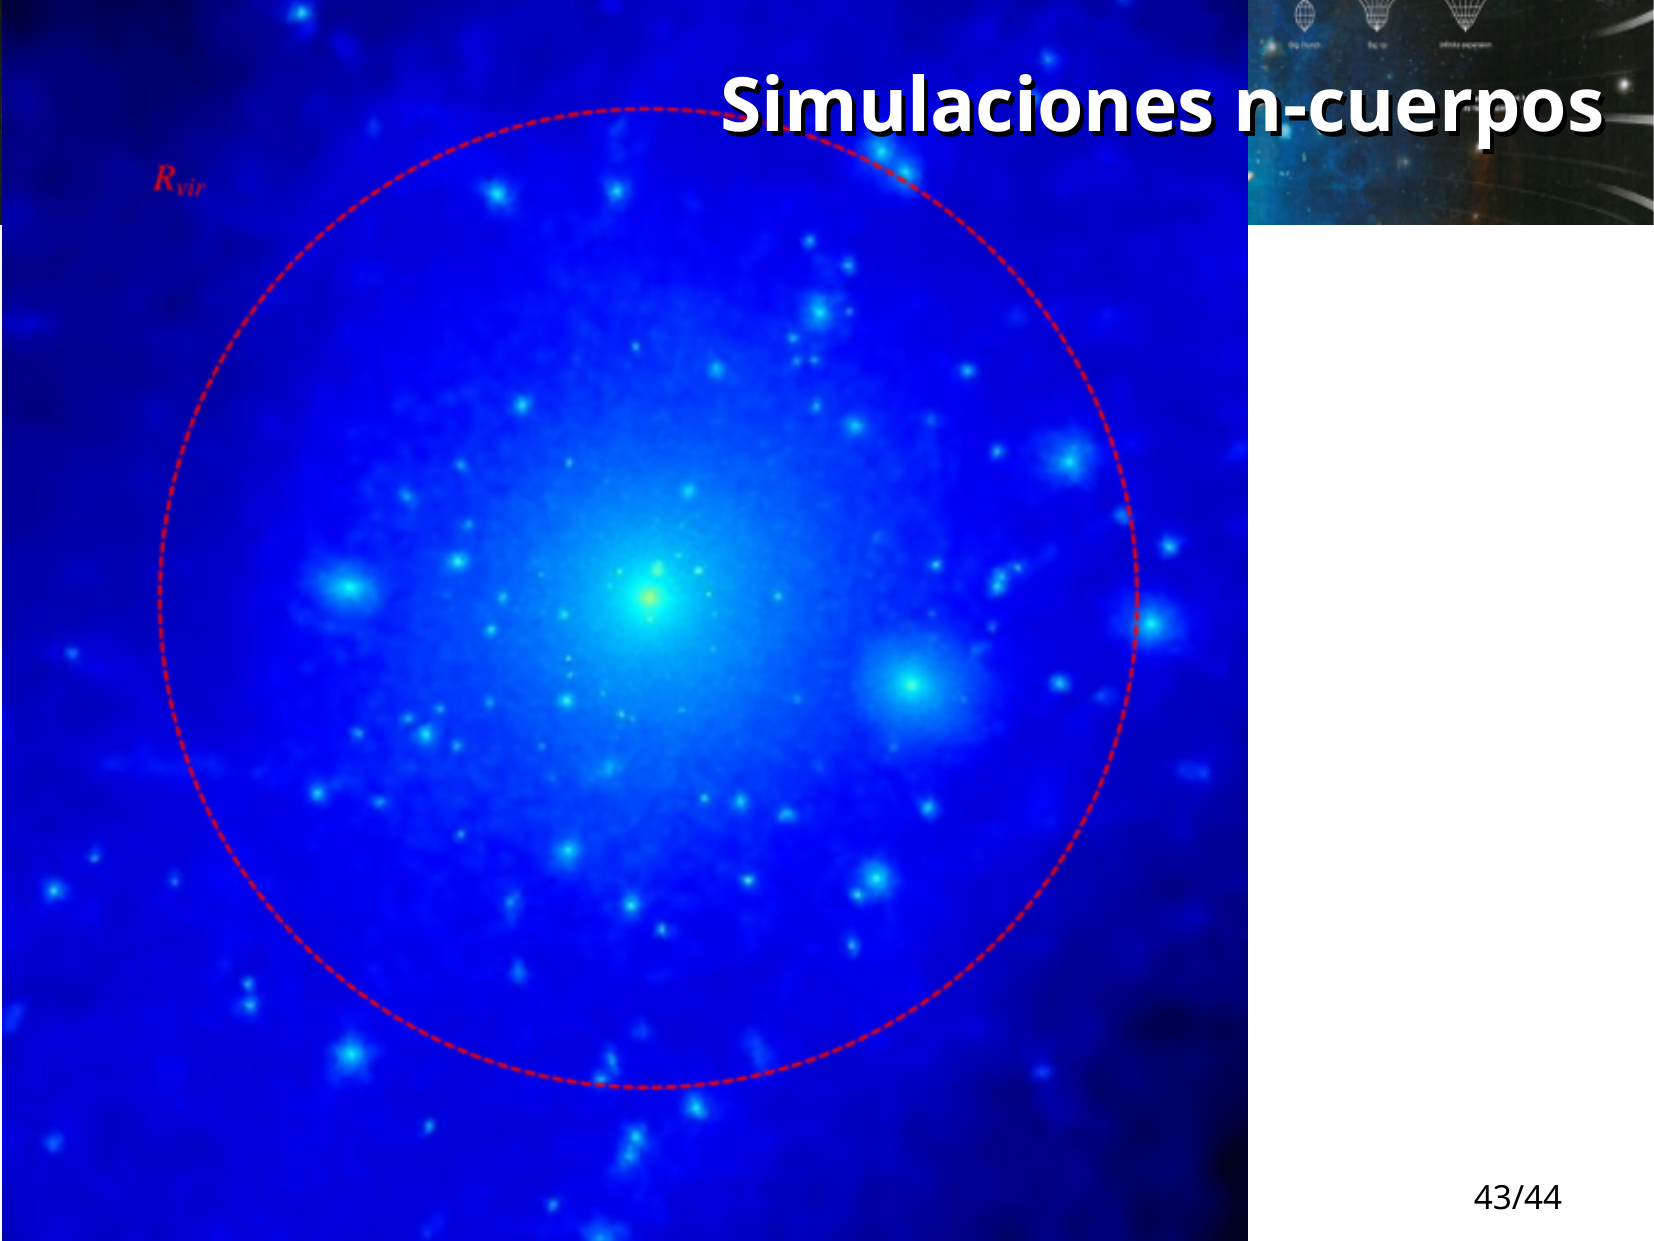

# Simulaciones n-cuerpos
H. Asorey - Física IV B
43